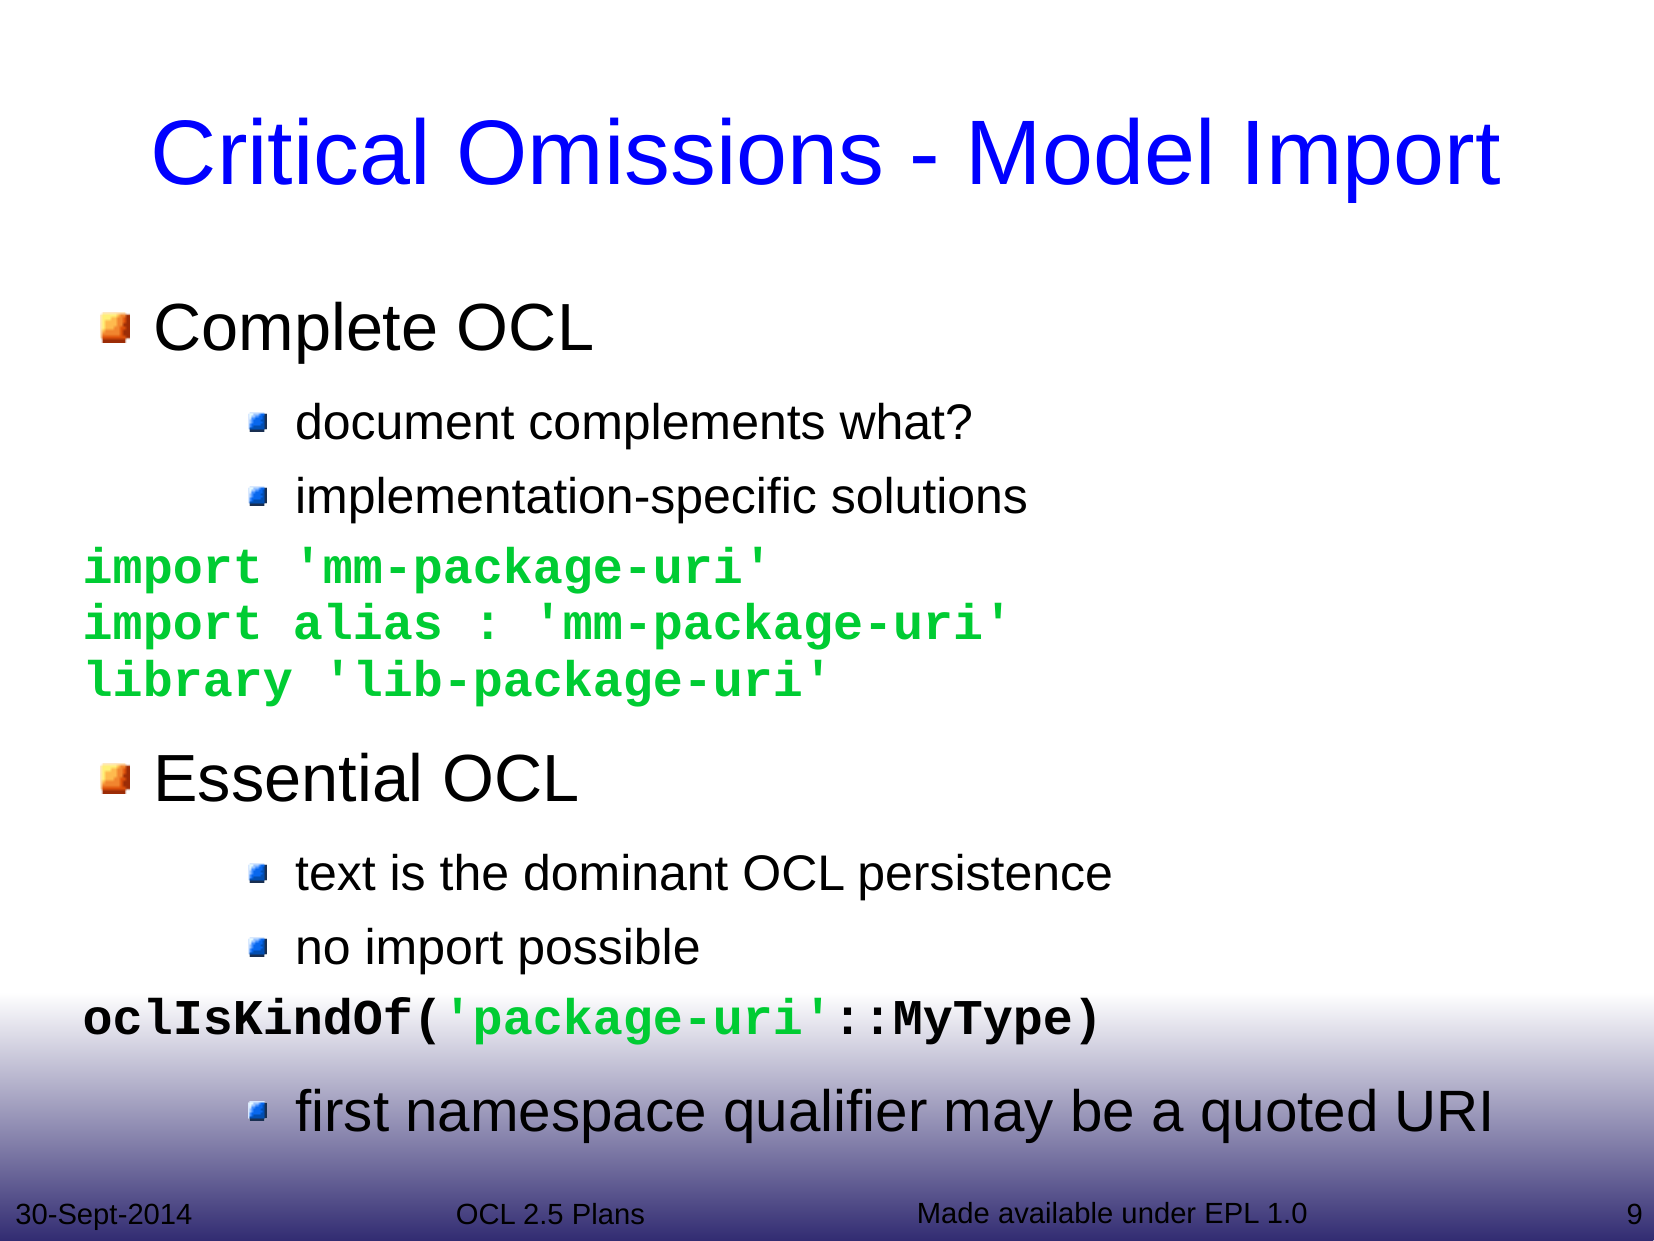

# Critical Omissions - Model Import
Complete OCL
document complements what?
implementation-specific solutions
import 'mm-package-uri'
import alias : 'mm-package-uri'
library 'lib-package-uri'
Essential OCL
text is the dominant OCL persistence
no import possible
oclIsKindOf('package-uri'::MyType)
first namespace qualifier may be a quoted URI
30-Sept-2014
OCL 2.5 Plans
9